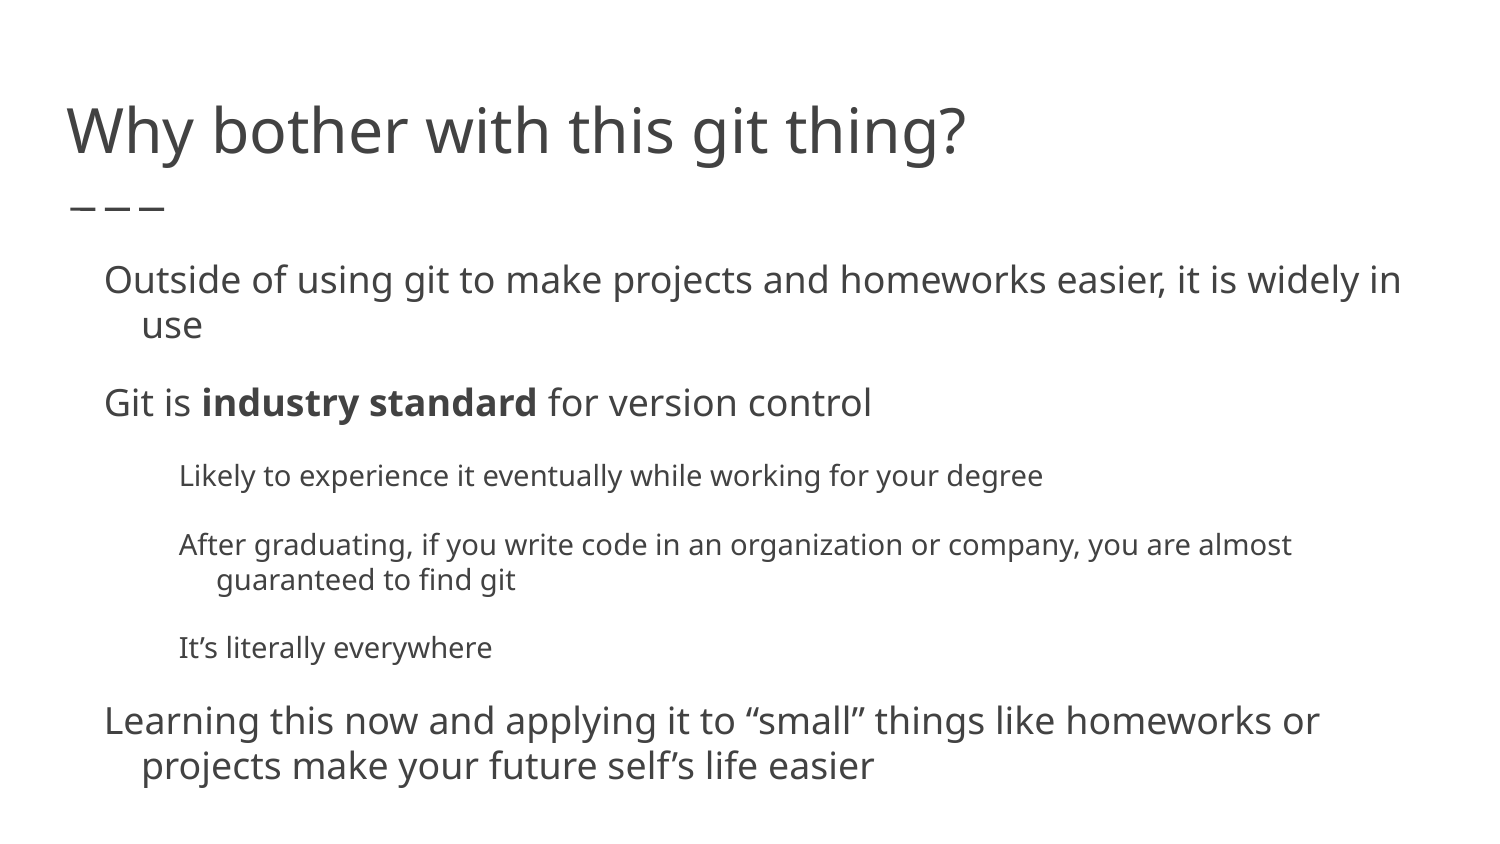

# Why bother with this git thing?
Outside of using git to make projects and homeworks easier, it is widely in use
Git is industry standard for version control
Likely to experience it eventually while working for your degree
After graduating, if you write code in an organization or company, you are almost guaranteed to find git
It’s literally everywhere
Learning this now and applying it to “small” things like homeworks or projects make your future self’s life easier